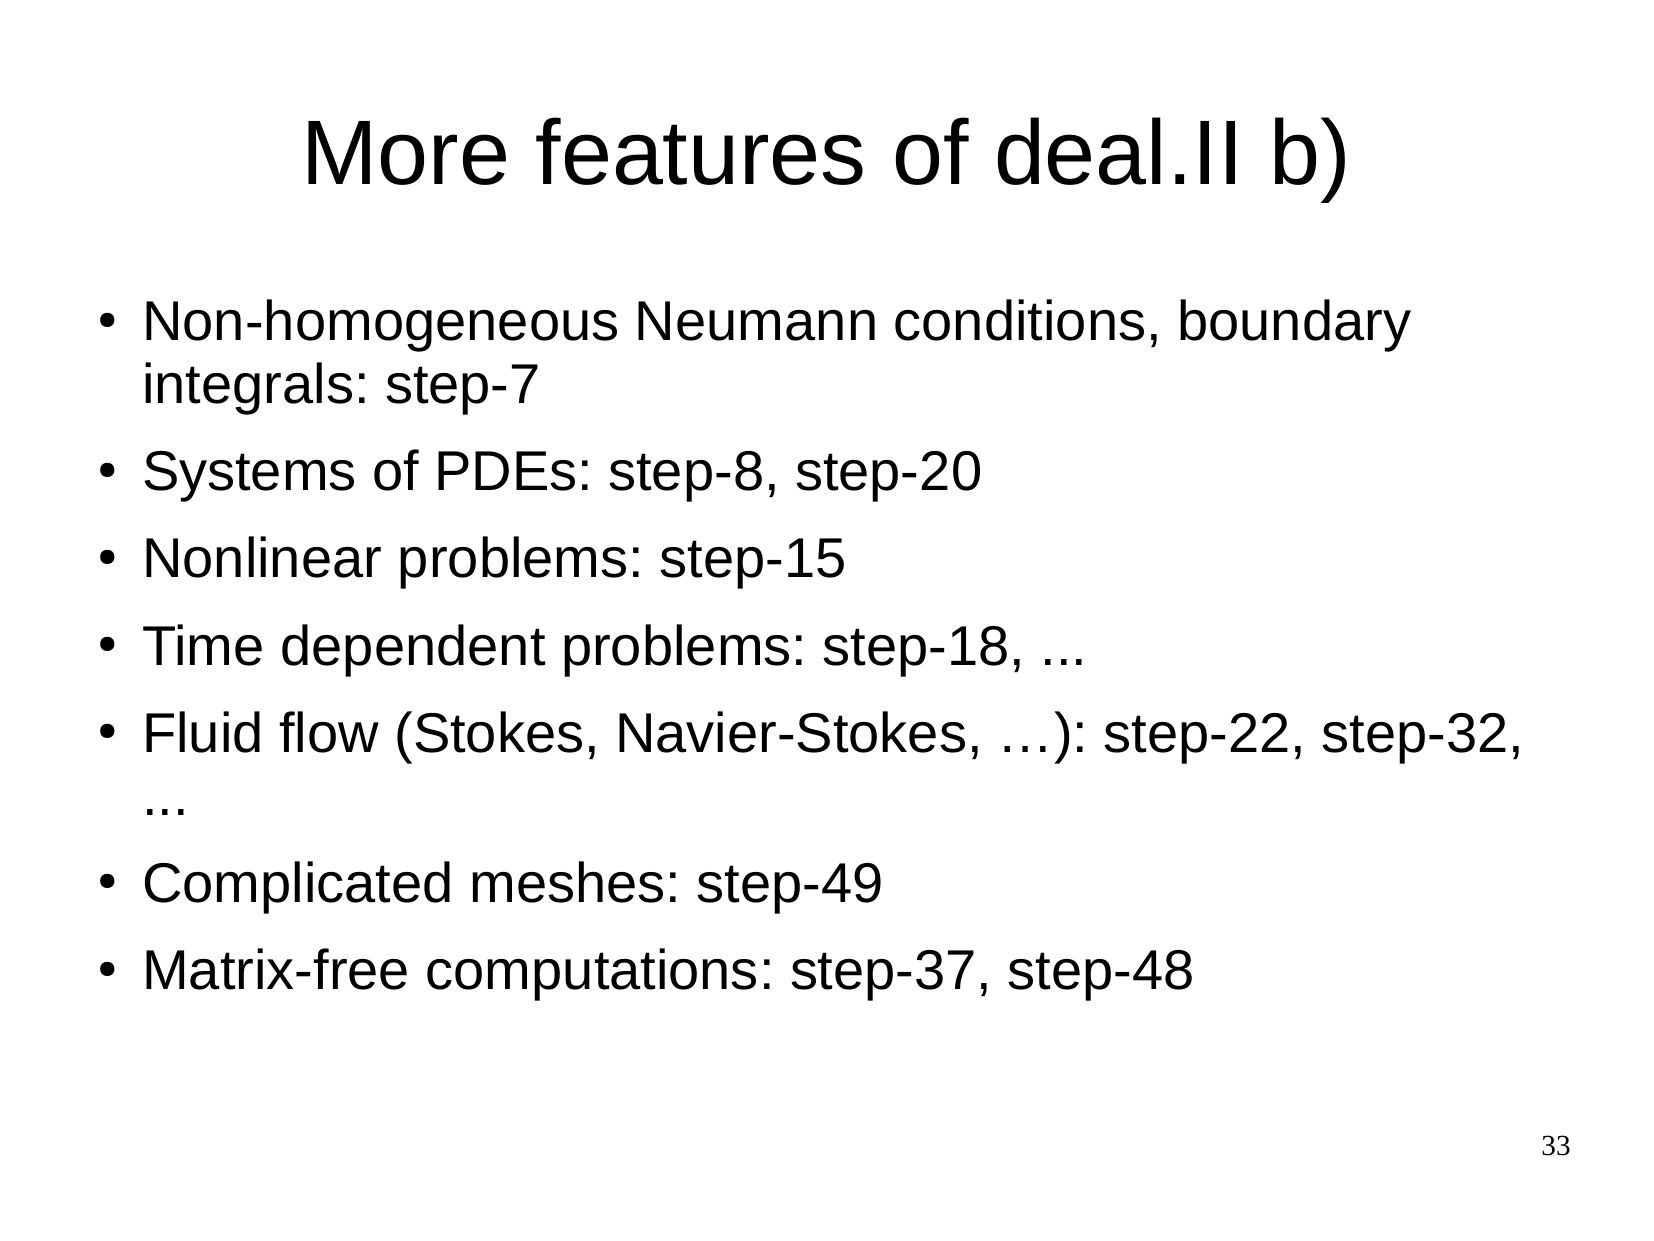

# More features of deal.II b)
Non-homogeneous Neumann conditions, boundary integrals: step-7
Systems of PDEs: step-8, step-20
Nonlinear problems: step-15
Time dependent problems: step-18, ...
Fluid flow (Stokes, Navier-Stokes, …): step-22, step-32, ...
Complicated meshes: step-49
Matrix-free computations: step-37, step-48
33